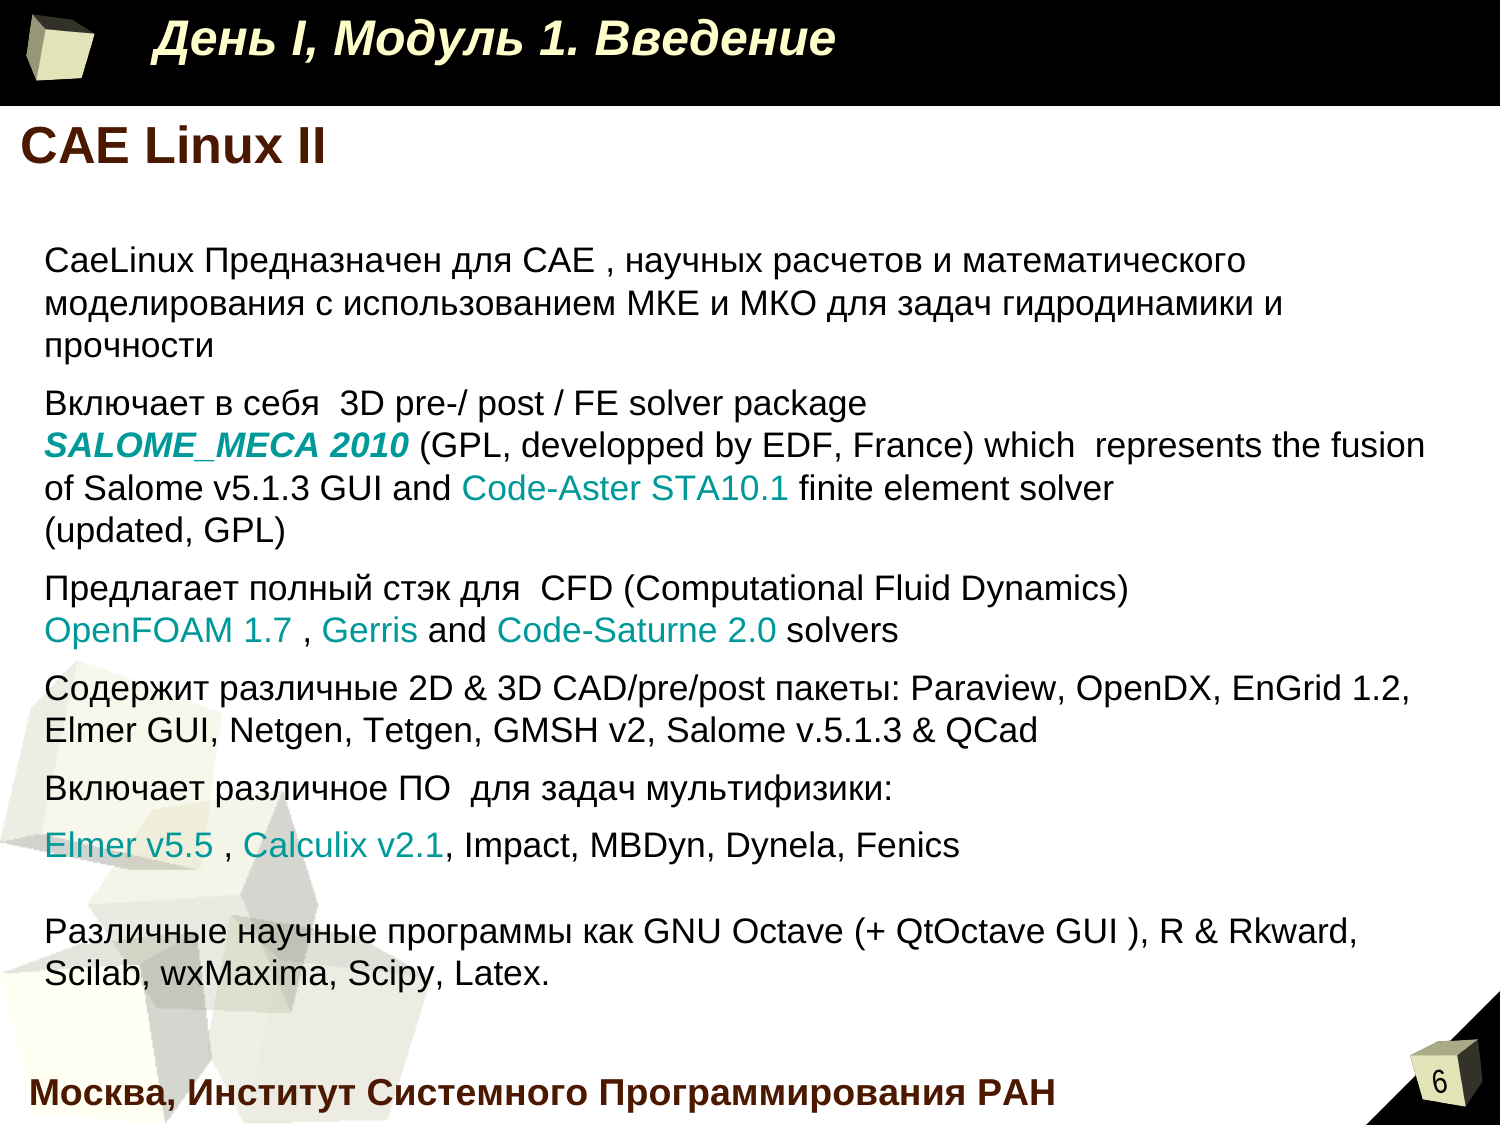

CAE Linux II
CaeLinux Предназначен для CAE , научных расчетов и математического моделирования с использованием МКЕ и МКО для задач гидродинамики и прочности
Включает в себя 3D pre-/ post / FE solver package
SALOME_MECA 2010 (GPL, developped by EDF, France) which  represents the fusion of Salome v5.1.3 GUI and Code-Aster STA10.1 finite element solver
(updated, GPL)
Предлагает полный стэк для CFD (Computational Fluid Dynamics)
OpenFOAM 1.7 , Gerris and Code-Saturne 2.0 solvers
Содержит различные 2D & 3D CAD/pre/post пакеты: Paraview, OpenDX, EnGrid 1.2, Elmer GUI, Netgen, Tetgen, GMSH v2, Salome v.5.1.3 & QCad
Включает различное ПО для задач мультифизики:
Elmer v5.5 , Calculix v2.1, Impact, MBDyn, Dynela, Fenics
Различные научные программы как GNU Octave (+ QtOctave GUI ), R & Rkward, Scilab, wxMaxima, Scipy, Latex.